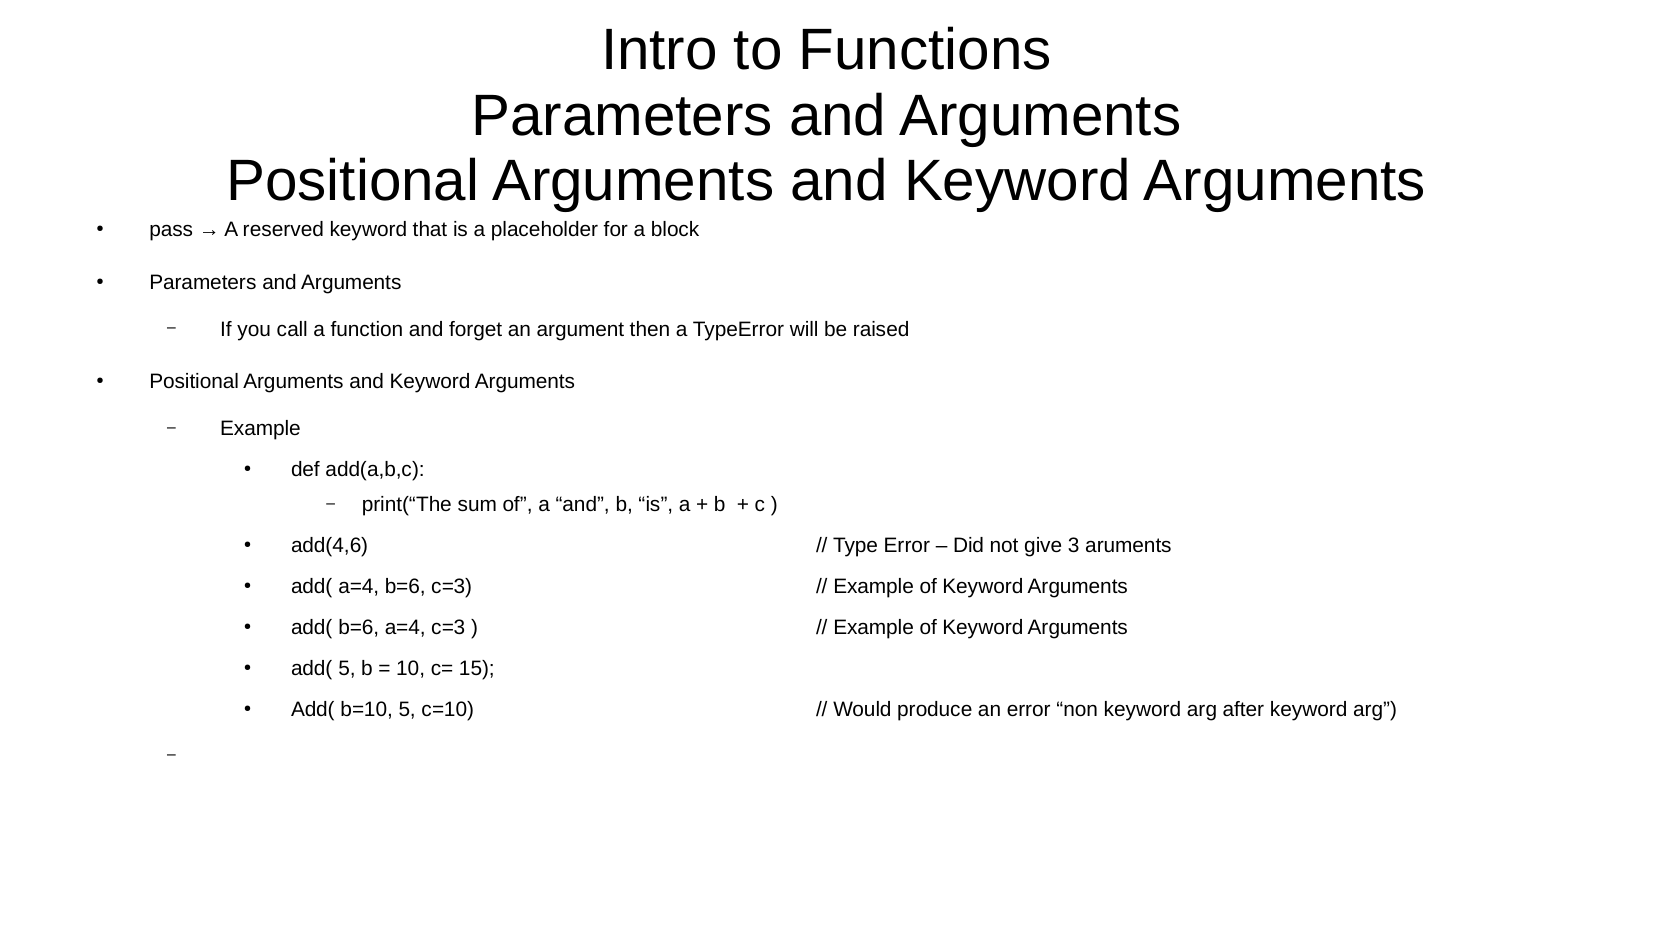

# Intro to Functions Parameters and Arguments Positional Arguments and Keyword Arguments
pass → A reserved keyword that is a placeholder for a block
Parameters and Arguments
If you call a function and forget an argument then a TypeError will be raised
Positional Arguments and Keyword Arguments
Example
def add(a,b,c):
print(“The sum of”, a “and”, b, “is”, a + b + c )
add(4,6)						// Type Error – Did not give 3 aruments
add( a=4, b=6, c=3) 					// Example of Keyword Arguments
add( b=6, a=4, c=3 ) 					// Example of Keyword Arguments
add( 5, b = 10, c= 15);
Add( b=10, 5, c=10)					// Would produce an error “non keyword arg after keyword arg”)